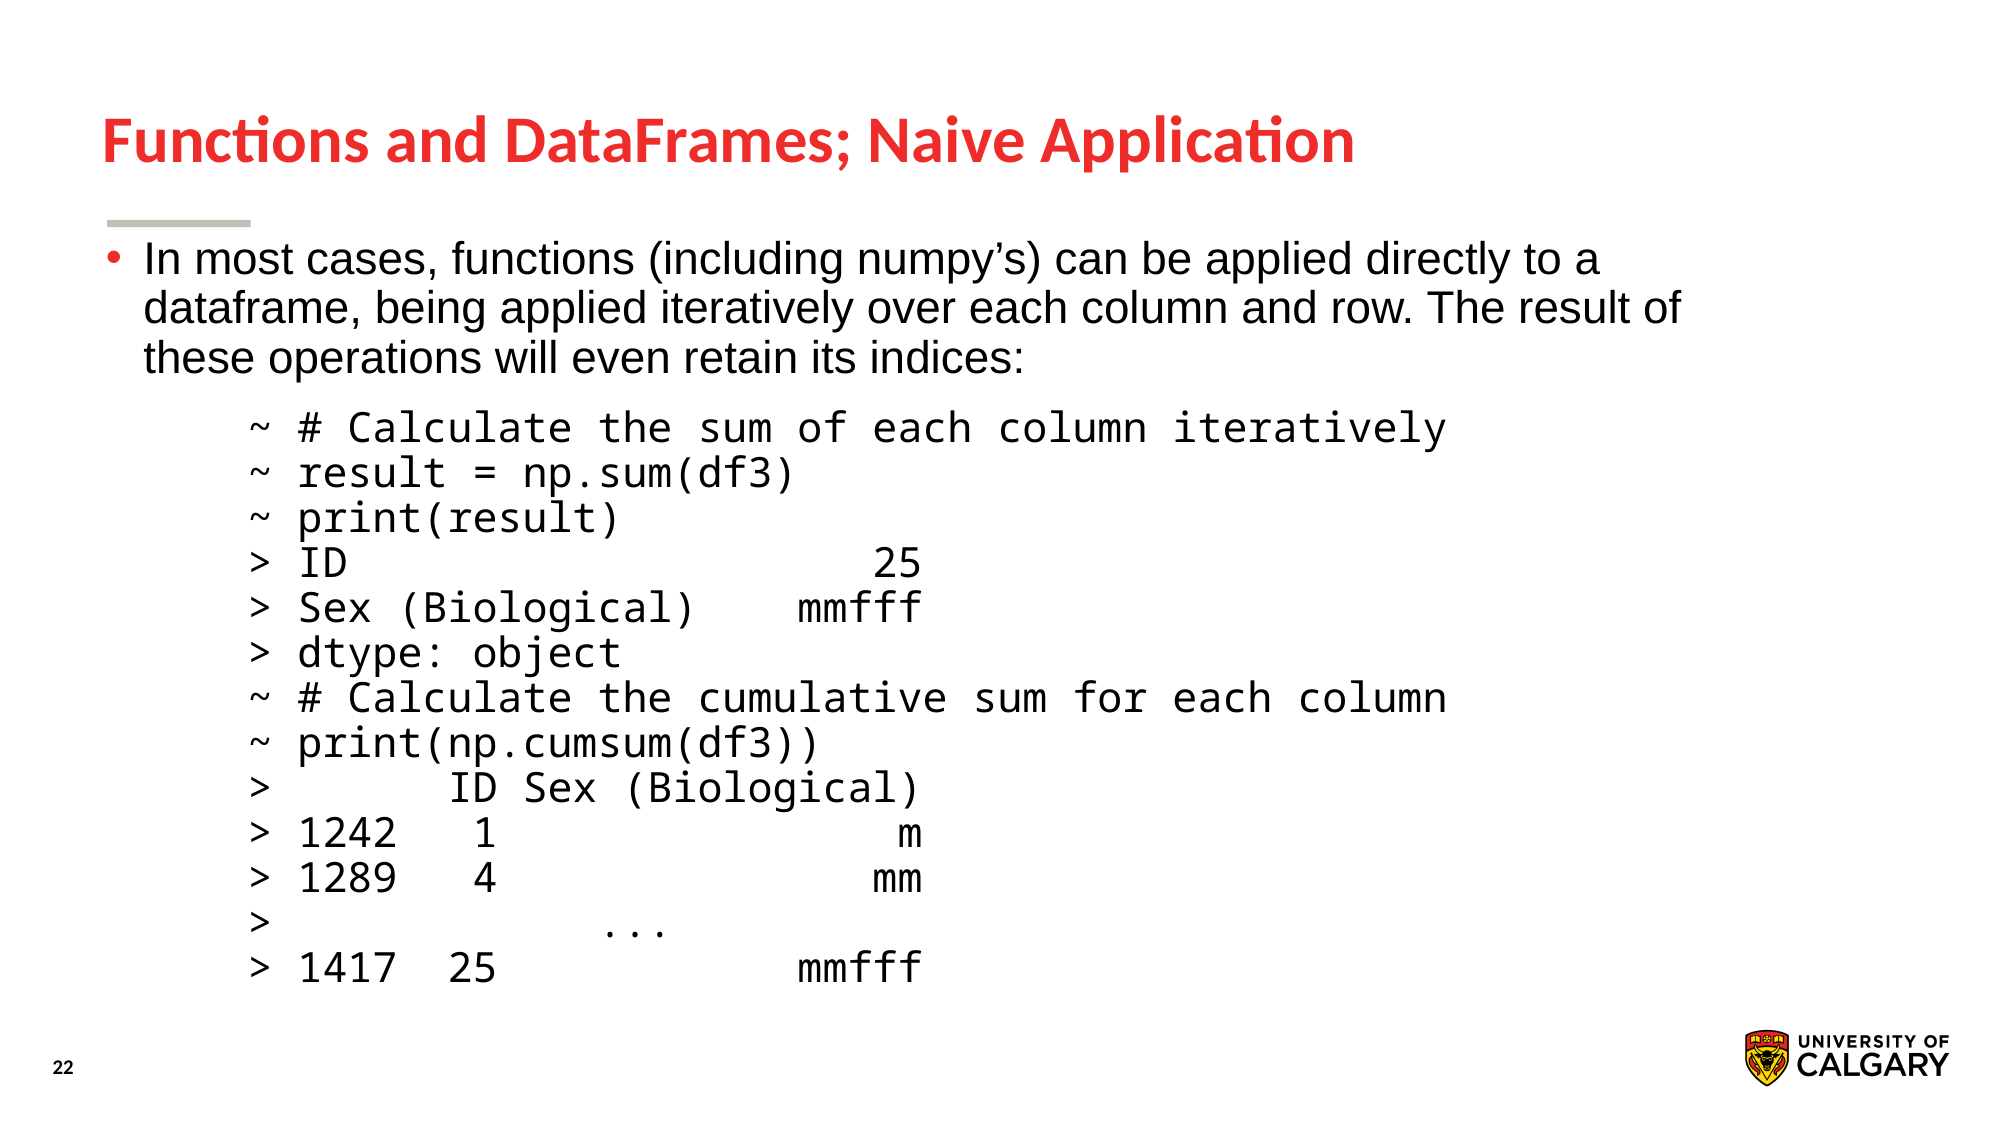

# Functions and DataFrames; Naive Application
In most cases, functions (including numpy’s) can be applied directly to a dataframe, being applied iteratively over each column and row. The result of these operations will even retain its indices:
~ # Calculate the sum of each column iteratively
~ result = np.sum(df3)
~ print(result)
> ID 25
> Sex (Biological) mmfff
> dtype: object
~ # Calculate the cumulative sum for each column
~ print(np.cumsum(df3))
> ID Sex (Biological)
> 1242 1 m
> 1289 4 mm
> ...
> 1417 25 mmfff